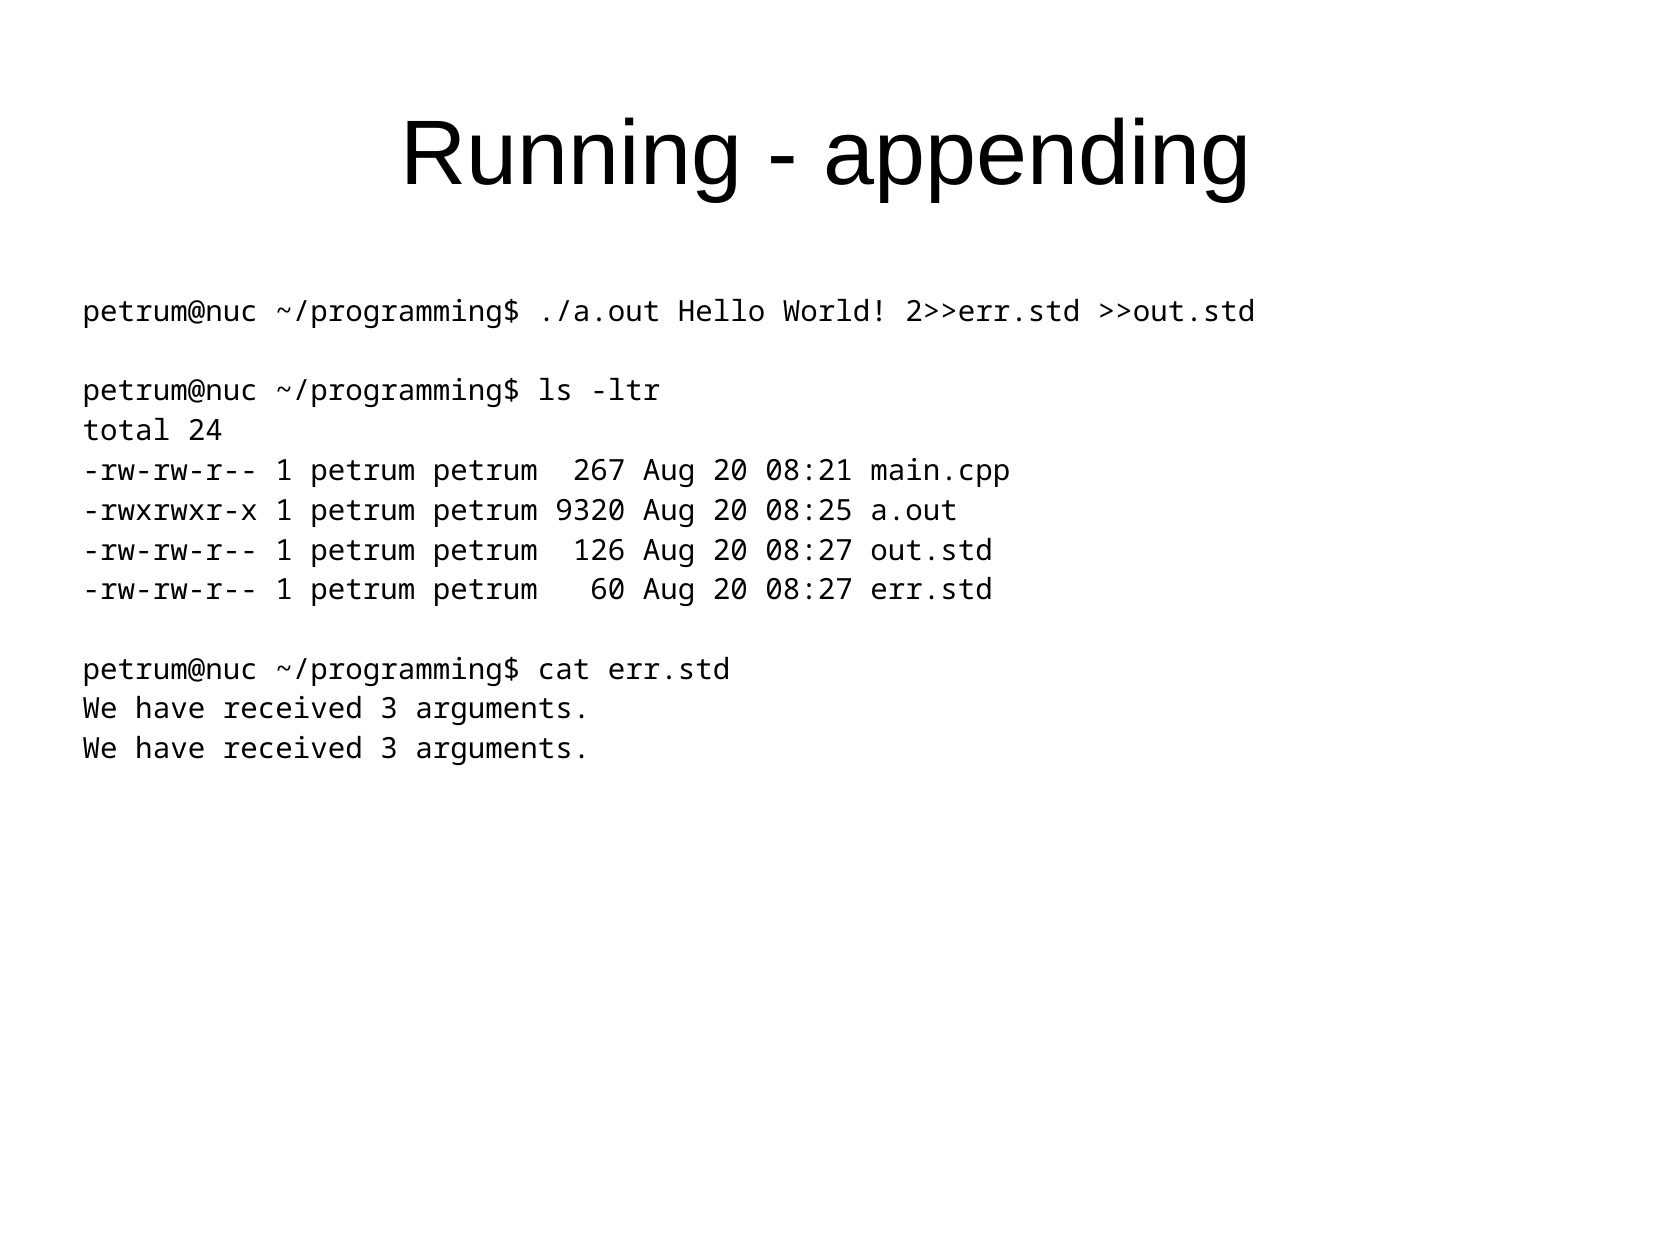

# Running - appending
petrum@nuc ~/programming$ ./a.out Hello World! 2>>err.std >>out.std
petrum@nuc ~/programming$ ls -ltr
total 24
-rw-rw-r-- 1 petrum petrum 267 Aug 20 08:21 main.cpp
-rwxrwxr-x 1 petrum petrum 9320 Aug 20 08:25 a.out
-rw-rw-r-- 1 petrum petrum 126 Aug 20 08:27 out.std
-rw-rw-r-- 1 petrum petrum 60 Aug 20 08:27 err.std
petrum@nuc ~/programming$ cat err.std
We have received 3 arguments.
We have received 3 arguments.